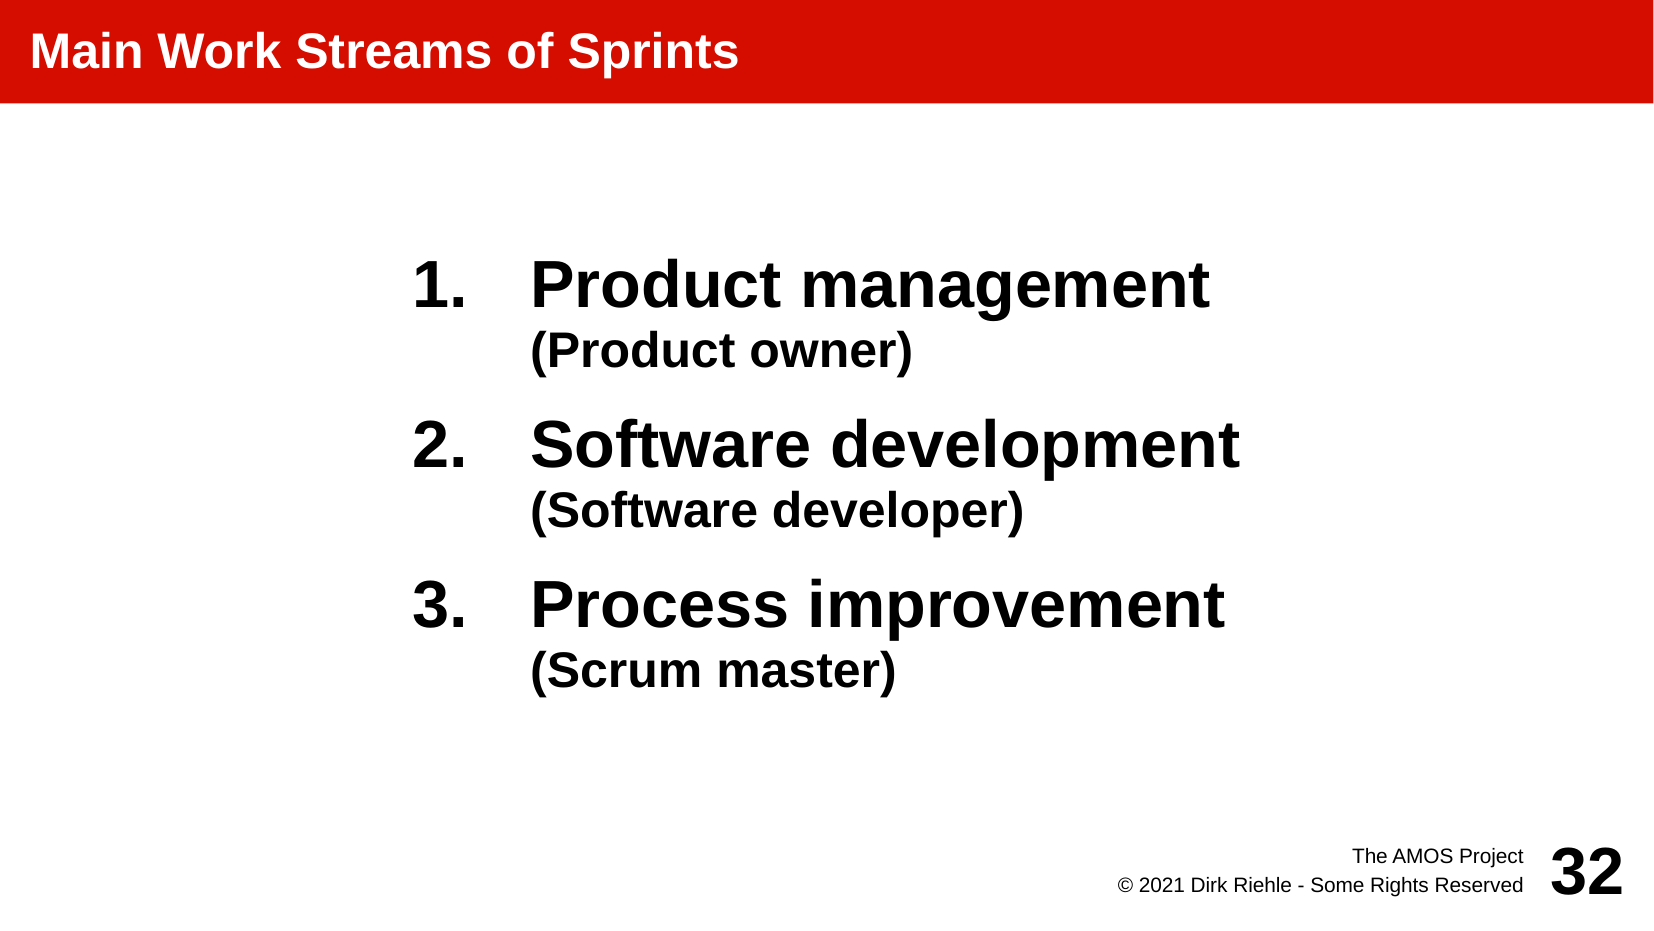

# Main Work Streams of Sprints
Product management
(Product owner)
Software development
(Software developer)
Process improvement
(Scrum master)
The AMOS Project
32
© 2021 Dirk Riehle - Some Rights Reserved